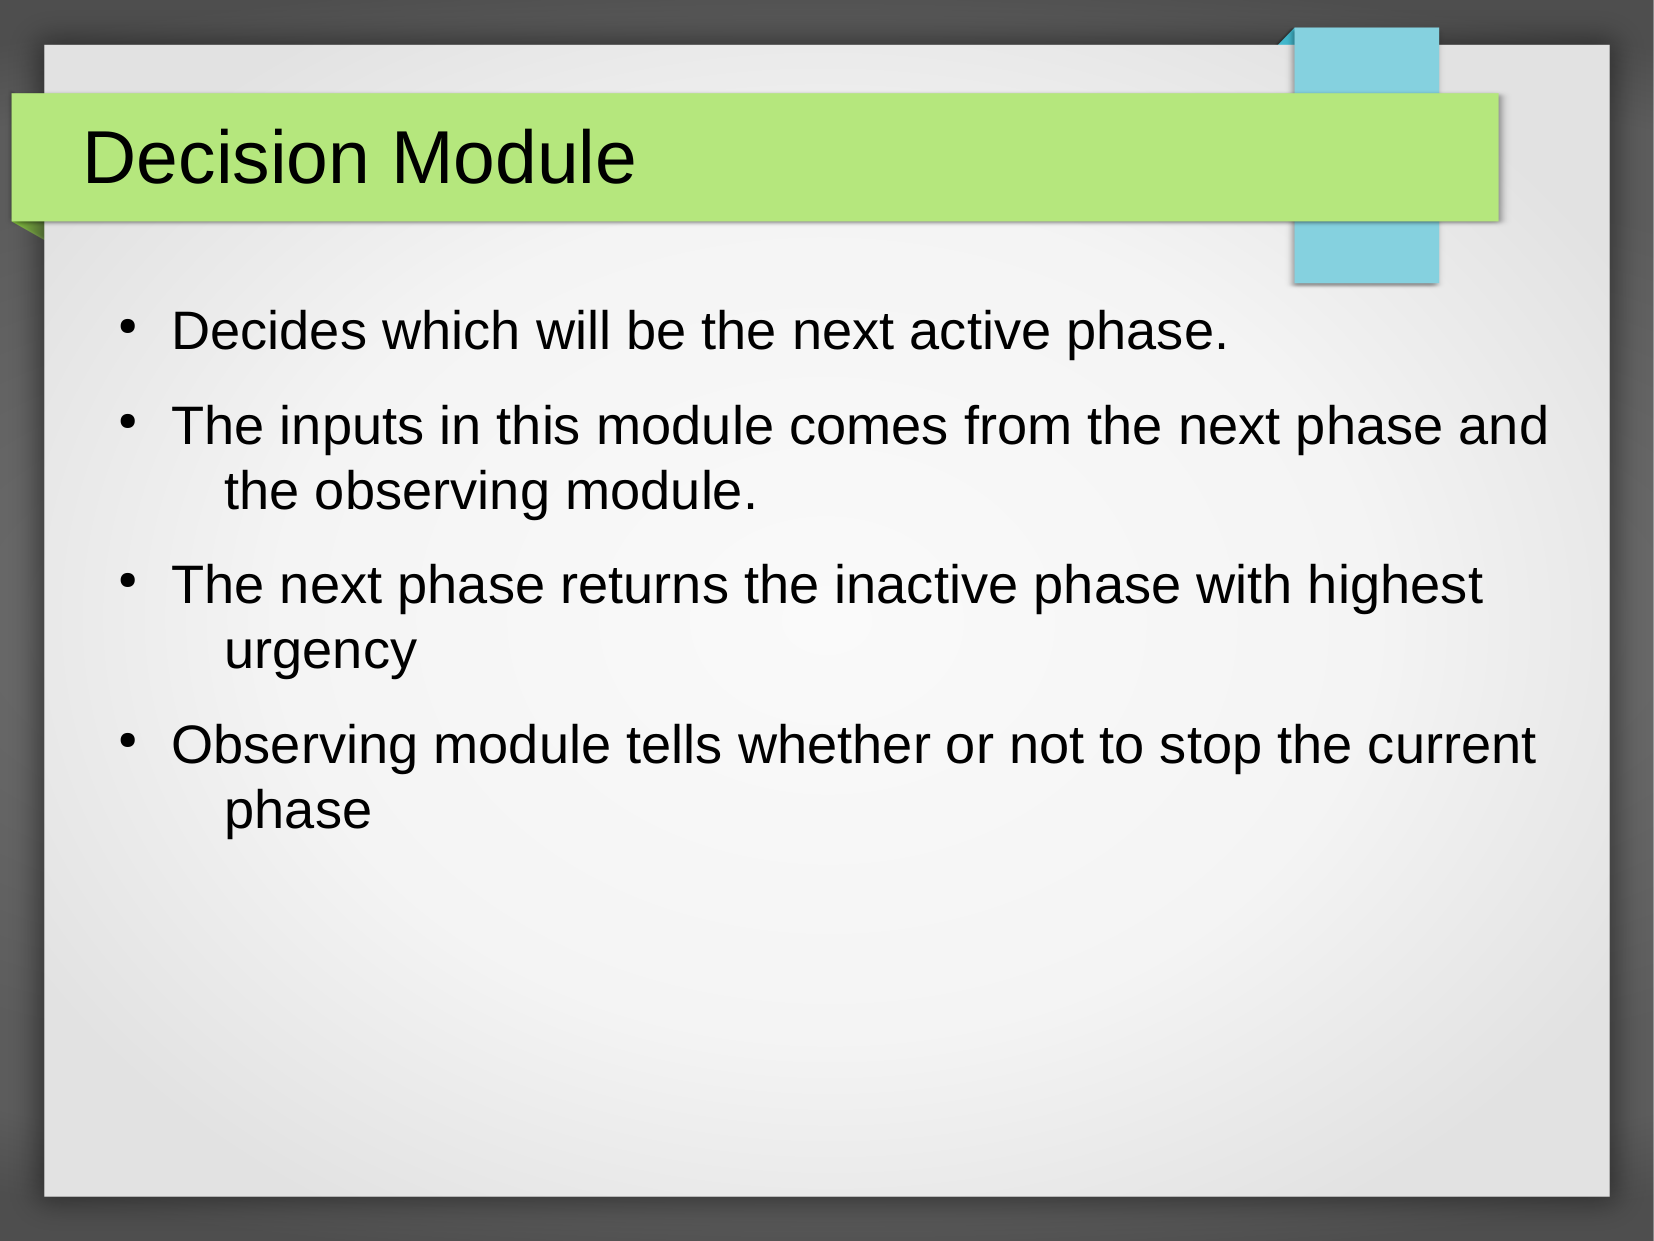

# Decision Module
Decides which will be the next active phase.
The inputs in this module comes from the next phase and the observing module.
The next phase returns the inactive phase with highest urgency
Observing module tells whether or not to stop the current phase